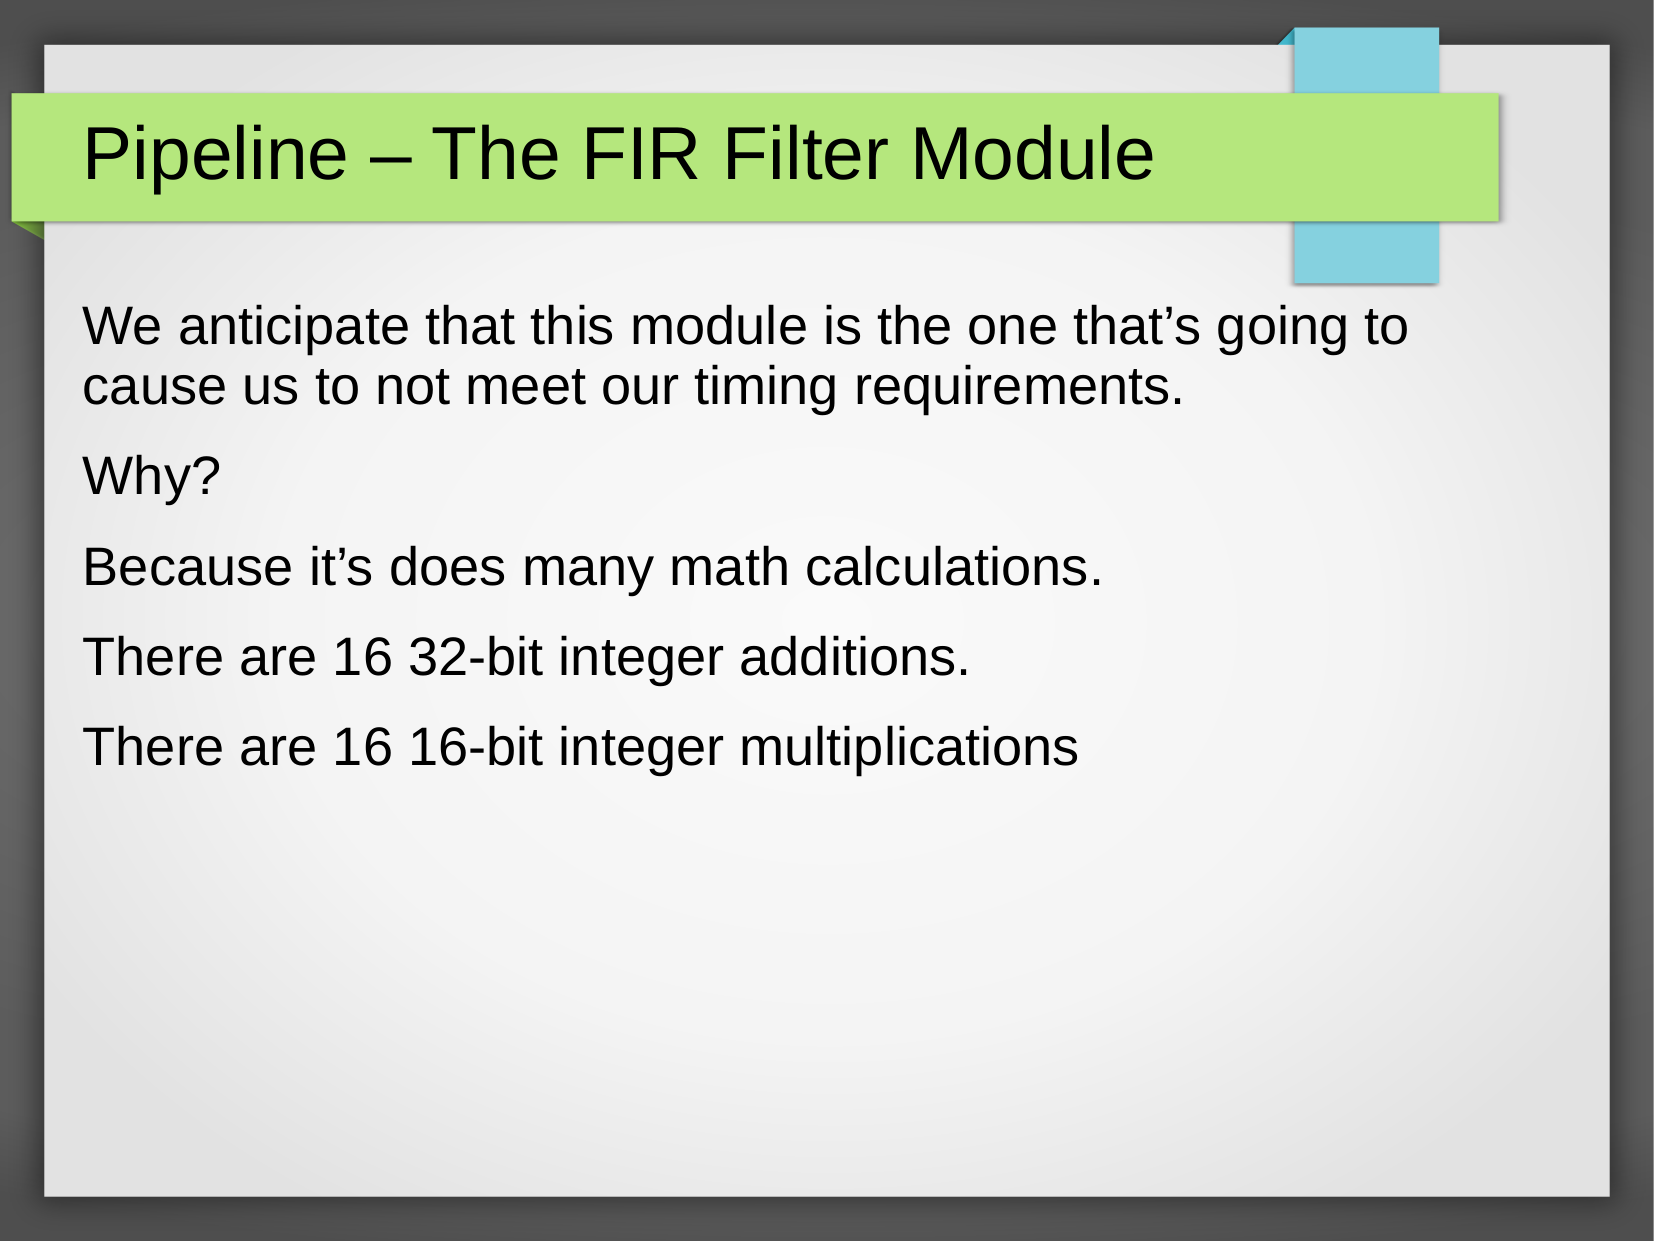

# Pipeline – The FIR Filter Module
We anticipate that this module is the one that’s going to cause us to not meet our timing requirements.
Why?
Because it’s does many math calculations.
There are 16 32-bit integer additions.
There are 16 16-bit integer multiplications